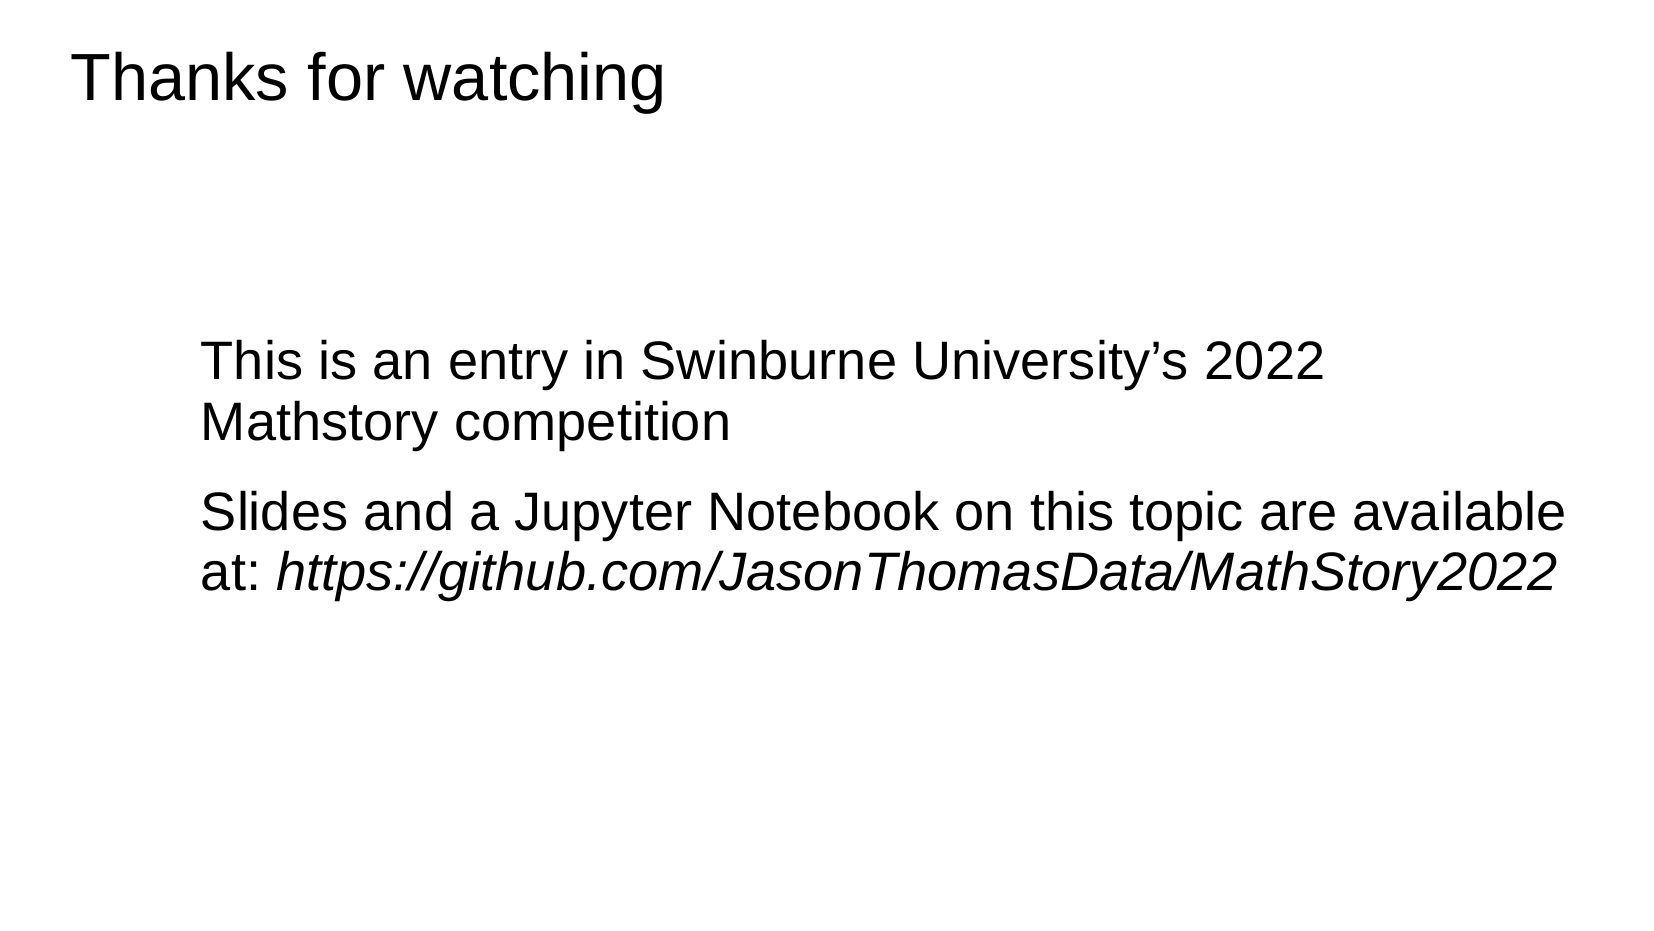

# Thanks for watching
This is an entry in Swinburne University’s 2022 Mathstory competition
Slides and a Jupyter Notebook on this topic are available at: https://github.com/JasonThomasData/MathStory2022